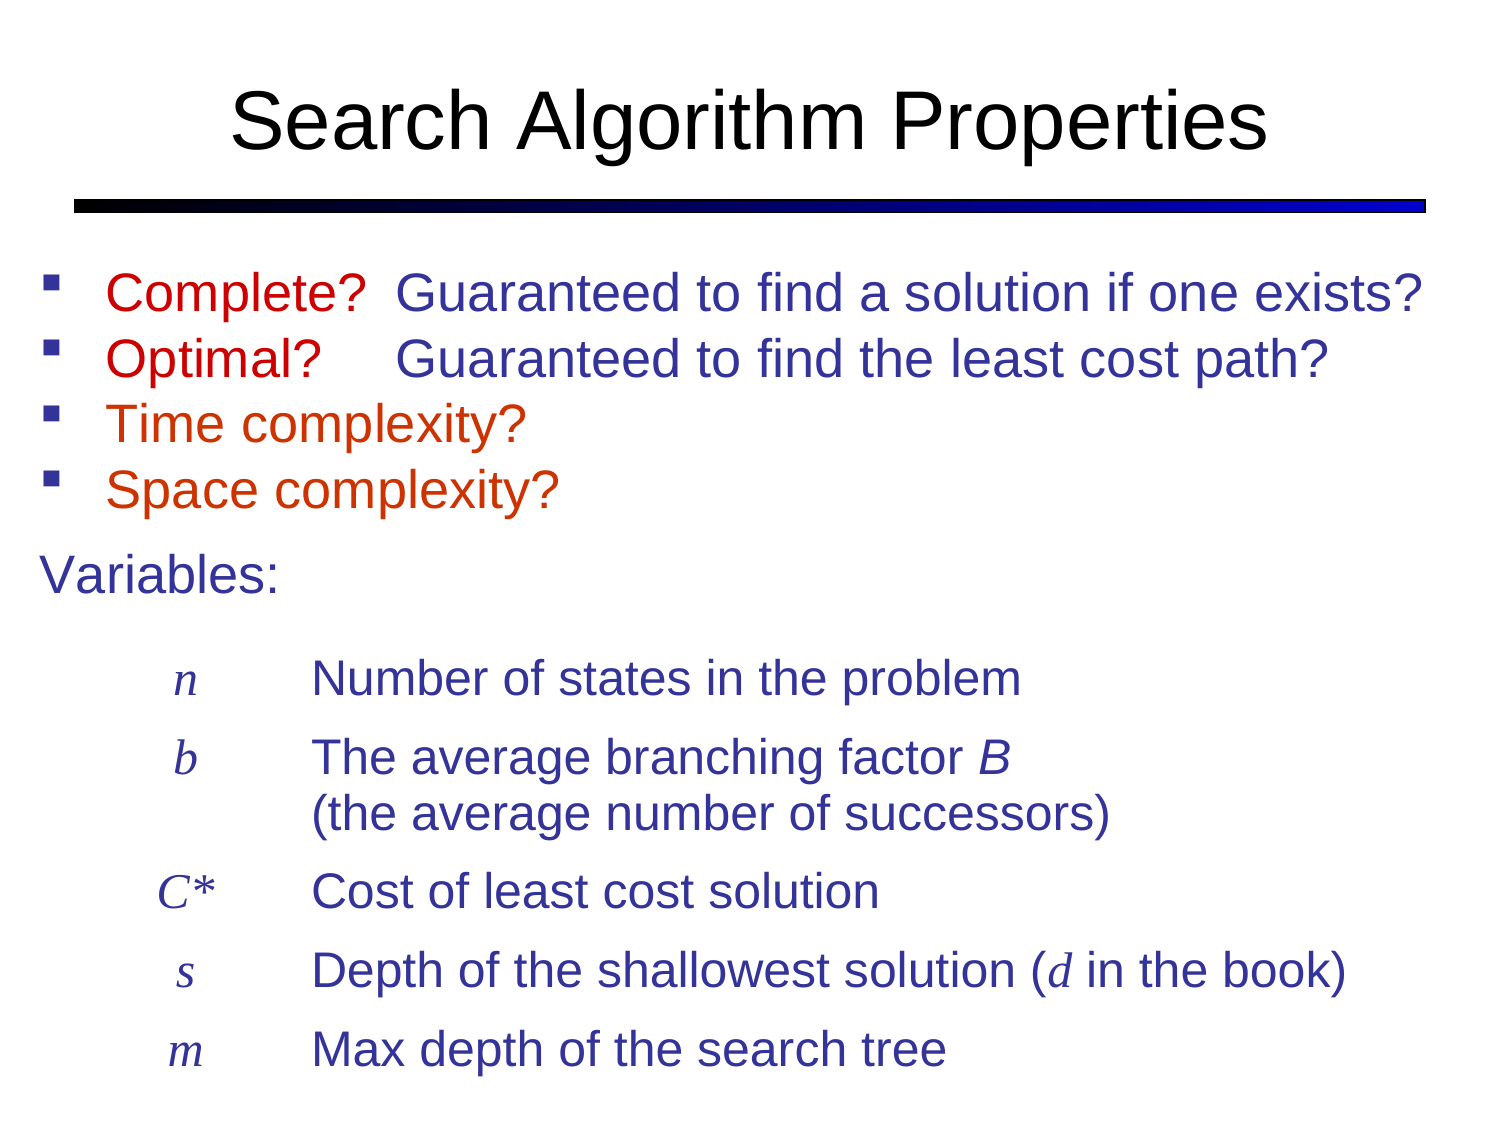

Search Algorithm Properties
Complete? 	Guaranteed to find a solution if one exists?
Optimal?	 			Guaranteed to find the least cost path?
Time complexity?
Space complexity?
Variables:
| n | Number of states in the problem |
| --- | --- |
| b | The average branching factor B (the average number of successors) |
| C\* | Cost of least cost solution |
| s | Depth of the shallowest solution (d in the book) |
| m | Max depth of the search tree |